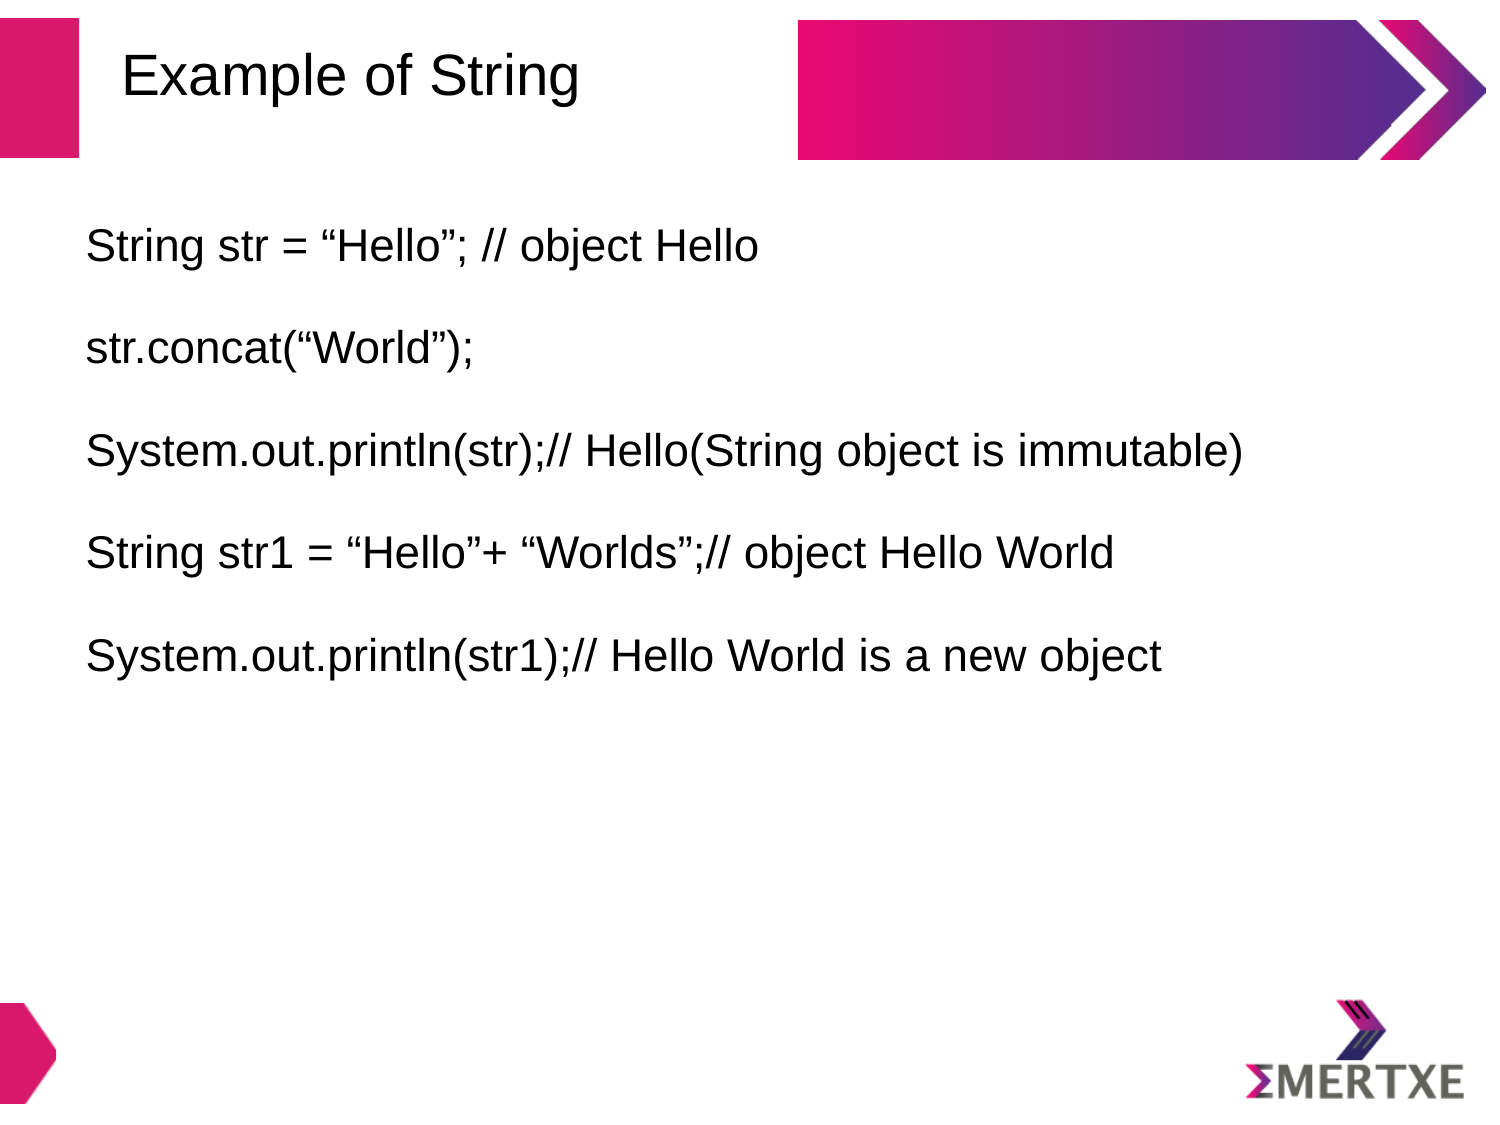

Example of String
String str = “Hello”; // object Hello
str.concat(“World”);
System.out.println(str);// Hello(String object is immutable)
String str1 = “Hello”+ “Worlds”;// object Hello World
System.out.println(str1);// Hello World is a new object